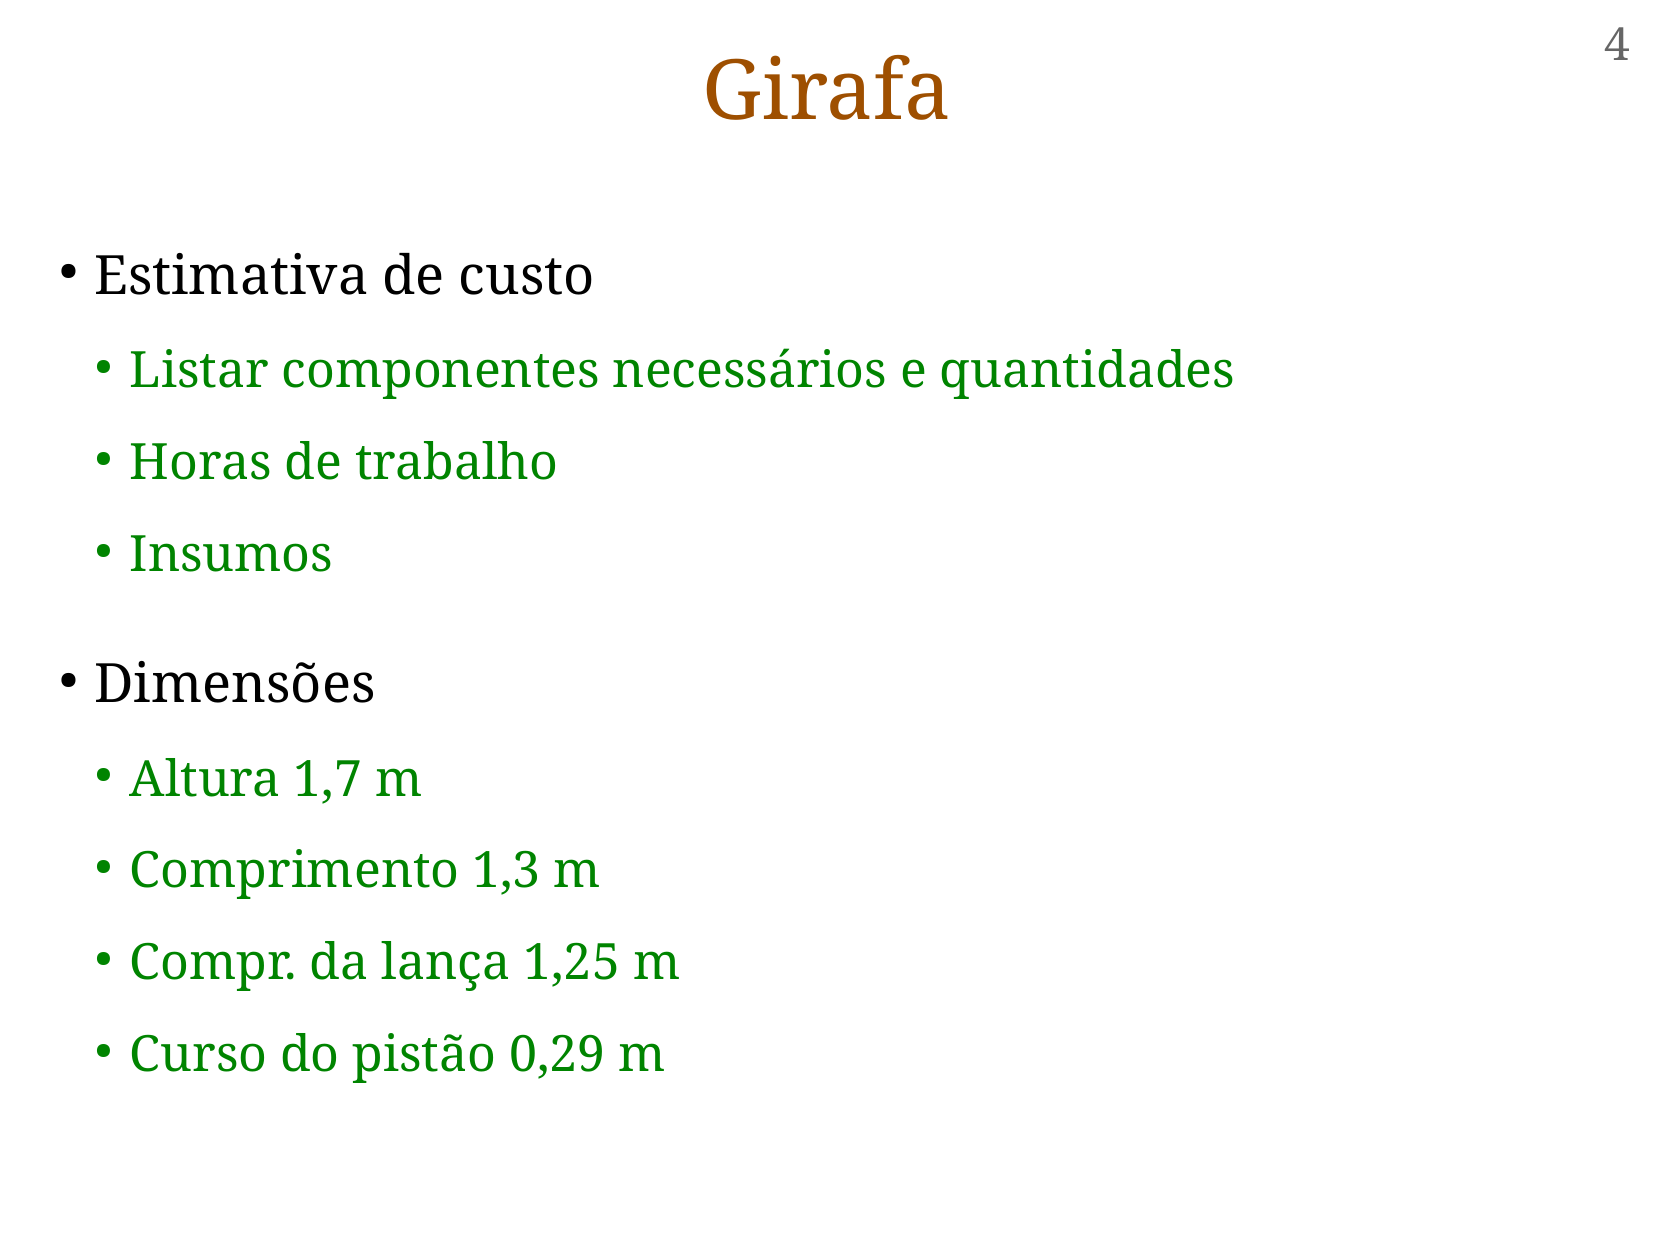

4
# Girafa
Estimativa de custo
Listar componentes necessários e quantidades
Horas de trabalho
Insumos
Dimensões
Altura 1,7 m
Comprimento 1,3 m
Compr. da lança 1,25 m
Curso do pistão 0,29 m